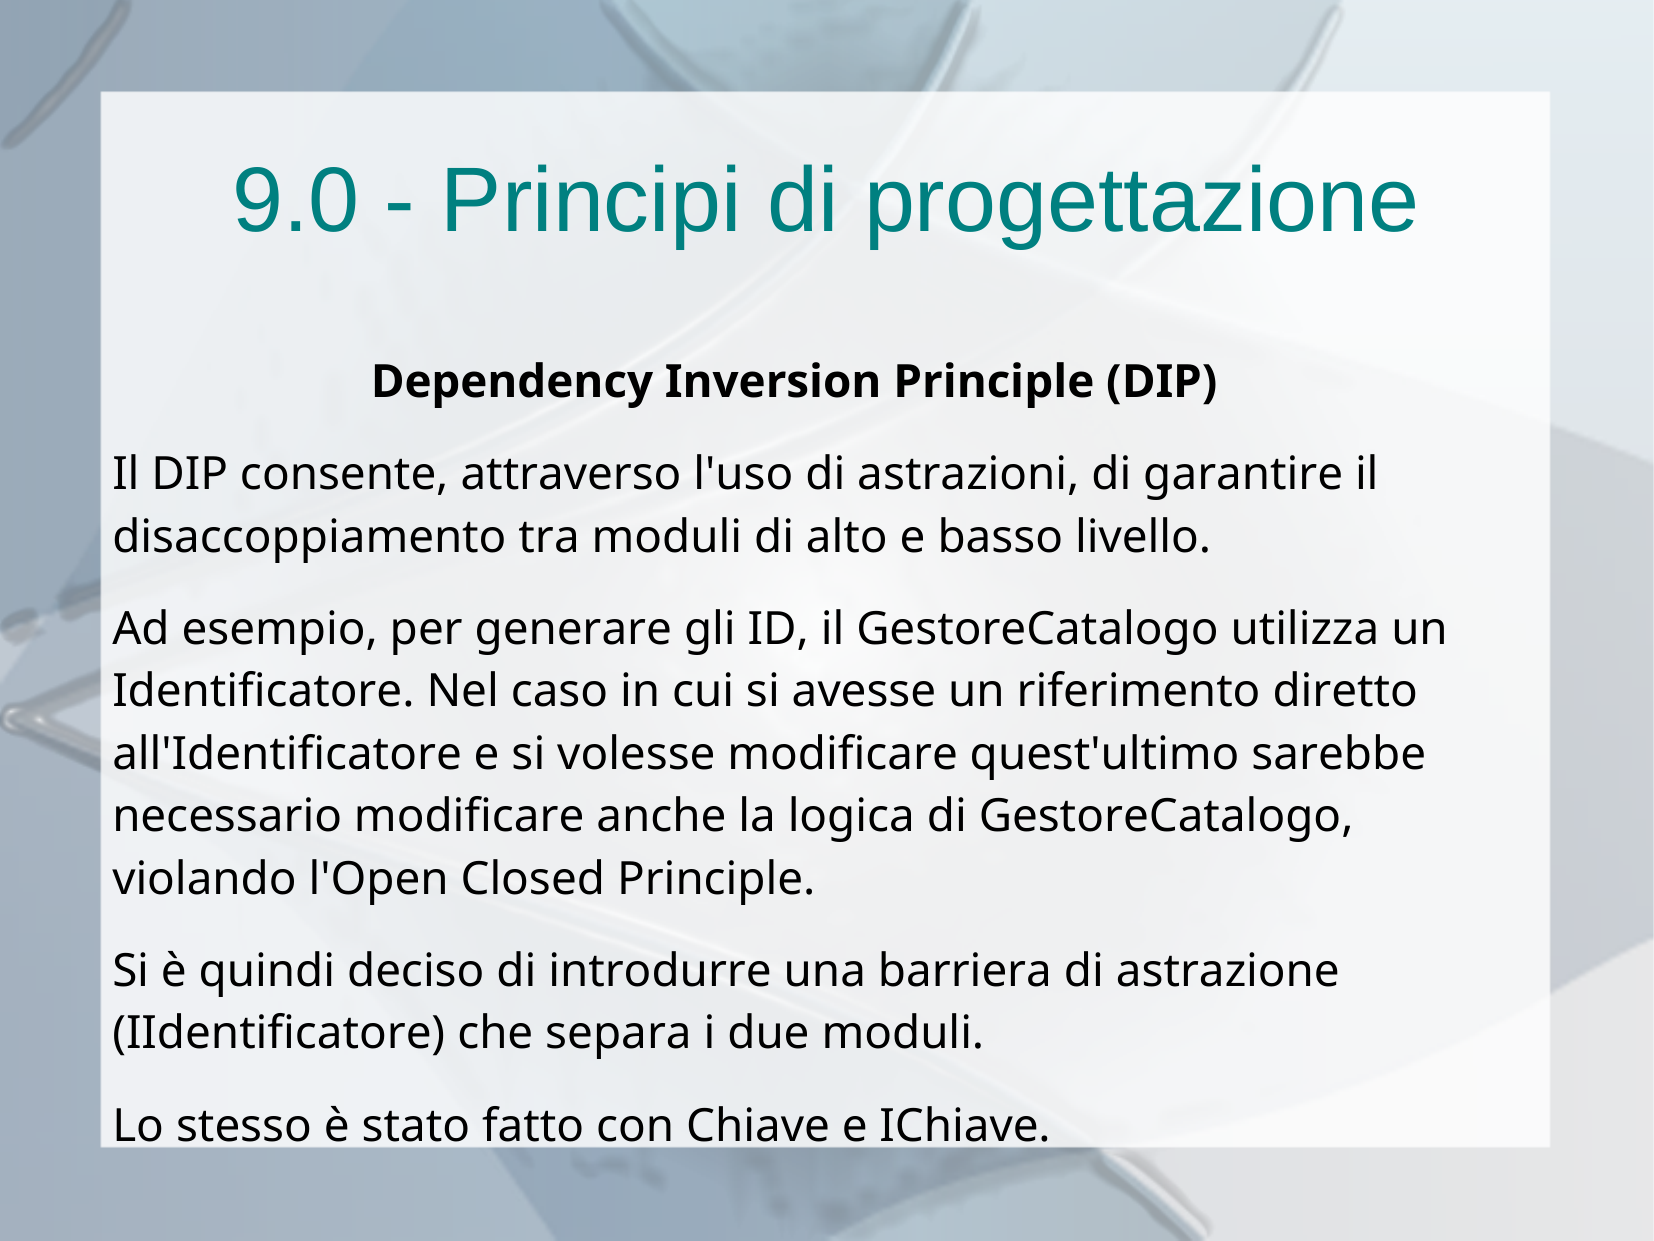

# 9.0 - Principi di progettazione
Dependency Inversion Principle (DIP)
Il DIP consente, attraverso l'uso di astrazioni, di garantire il disaccoppiamento tra moduli di alto e basso livello.
Ad esempio, per generare gli ID, il GestoreCatalogo utilizza un Identificatore. Nel caso in cui si avesse un riferimento diretto all'Identificatore e si volesse modificare quest'ultimo sarebbe necessario modificare anche la logica di GestoreCatalogo, violando l'Open Closed Principle.
Si è quindi deciso di introdurre una barriera di astrazione (IIdentificatore) che separa i due moduli.
Lo stesso è stato fatto con Chiave e IChiave.